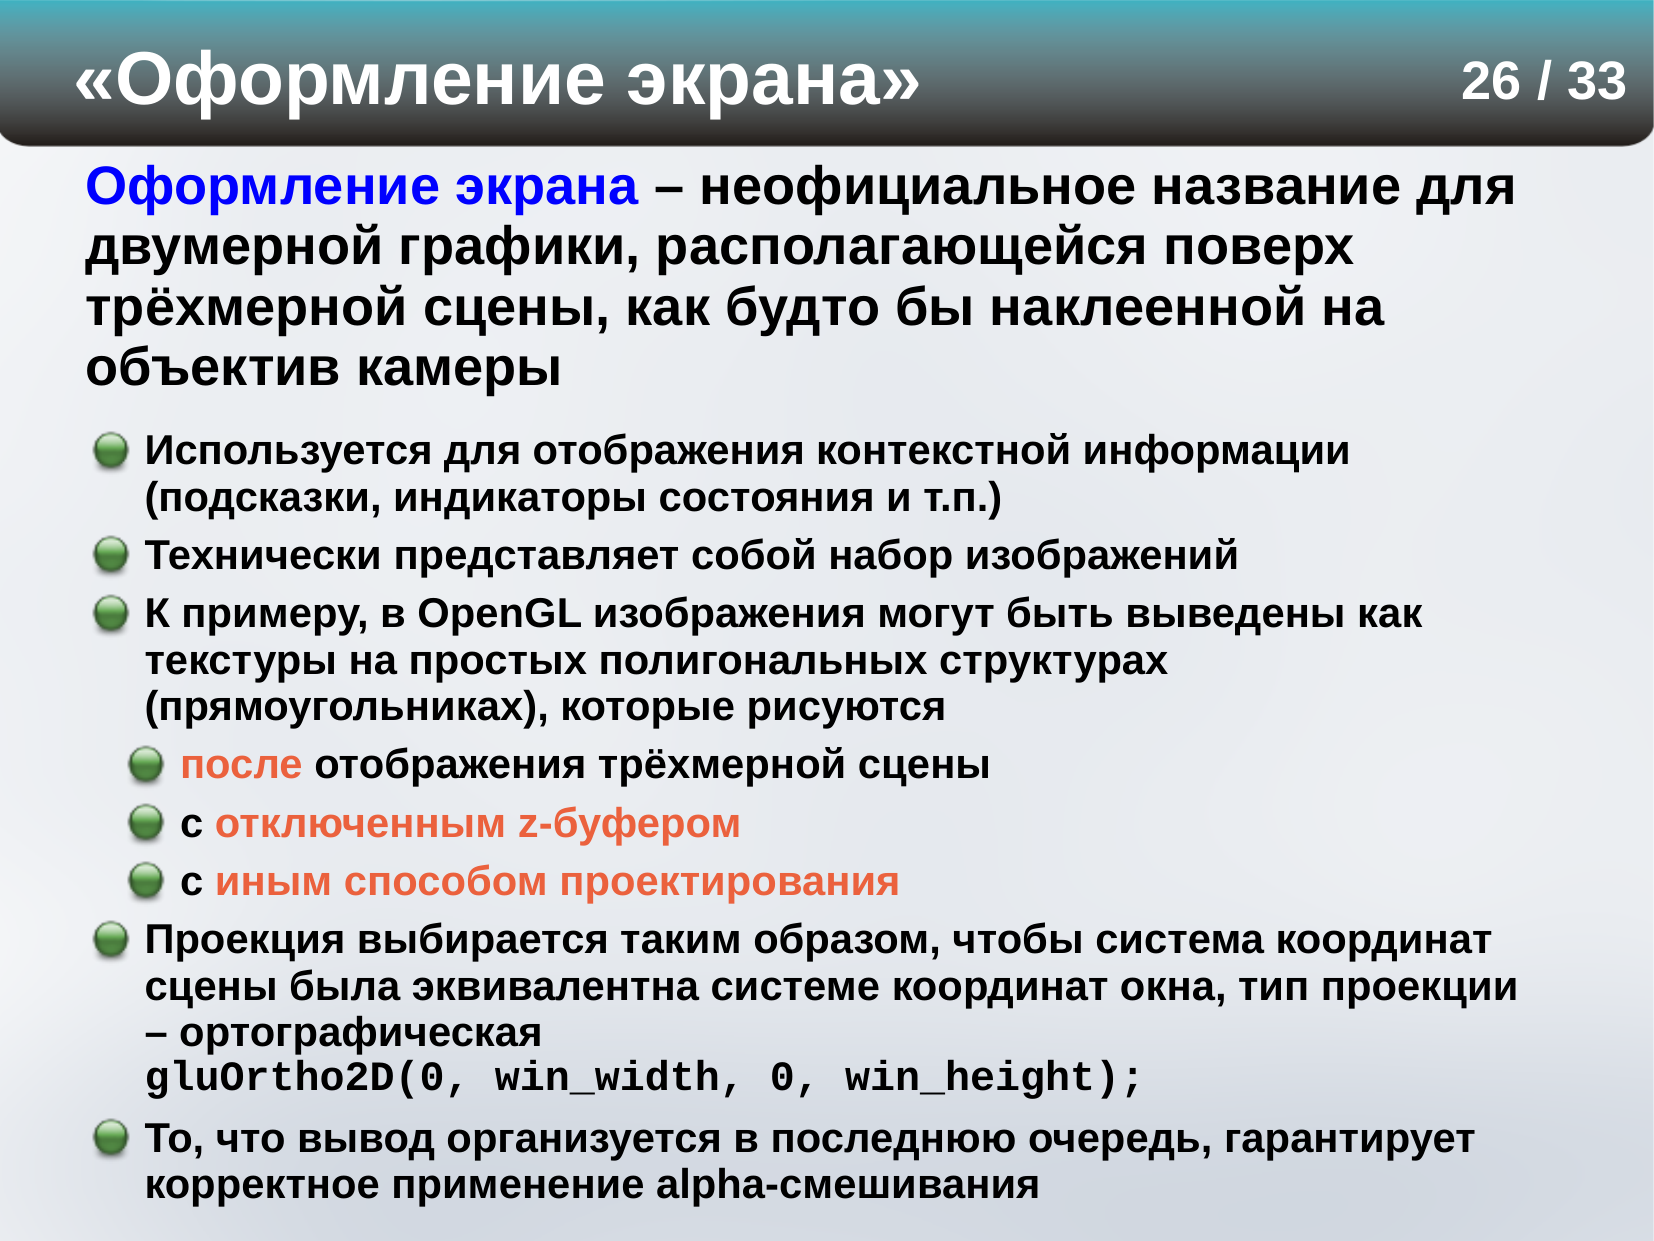

«Оформление экрана»
Оформление экрана – неофициальное название для двумерной графики, располагающейся поверх трёхмерной сцены, как будто бы наклеенной на объектив камеры
Используется для отображения контекстной информации (подсказки, индикаторы состояния и т.п.)
Технически представляет собой набор изображений
К примеру, в OpenGL изображения могут быть выведены как текстуры на простых полигональных структурах (прямоугольниках), которые рисуются
после отображения трёхмерной сцены
с отключенным z-буфером
с иным способом проектирования
Проекция выбирается таким образом, чтобы система координат сцены была эквивалентна системе координат окна, тип проекции – ортографическая
gluOrtho2D(0, win_width, 0, win_height);
То, что вывод организуется в последнюю очередь, гарантирует корректное применение alpha-смешивания